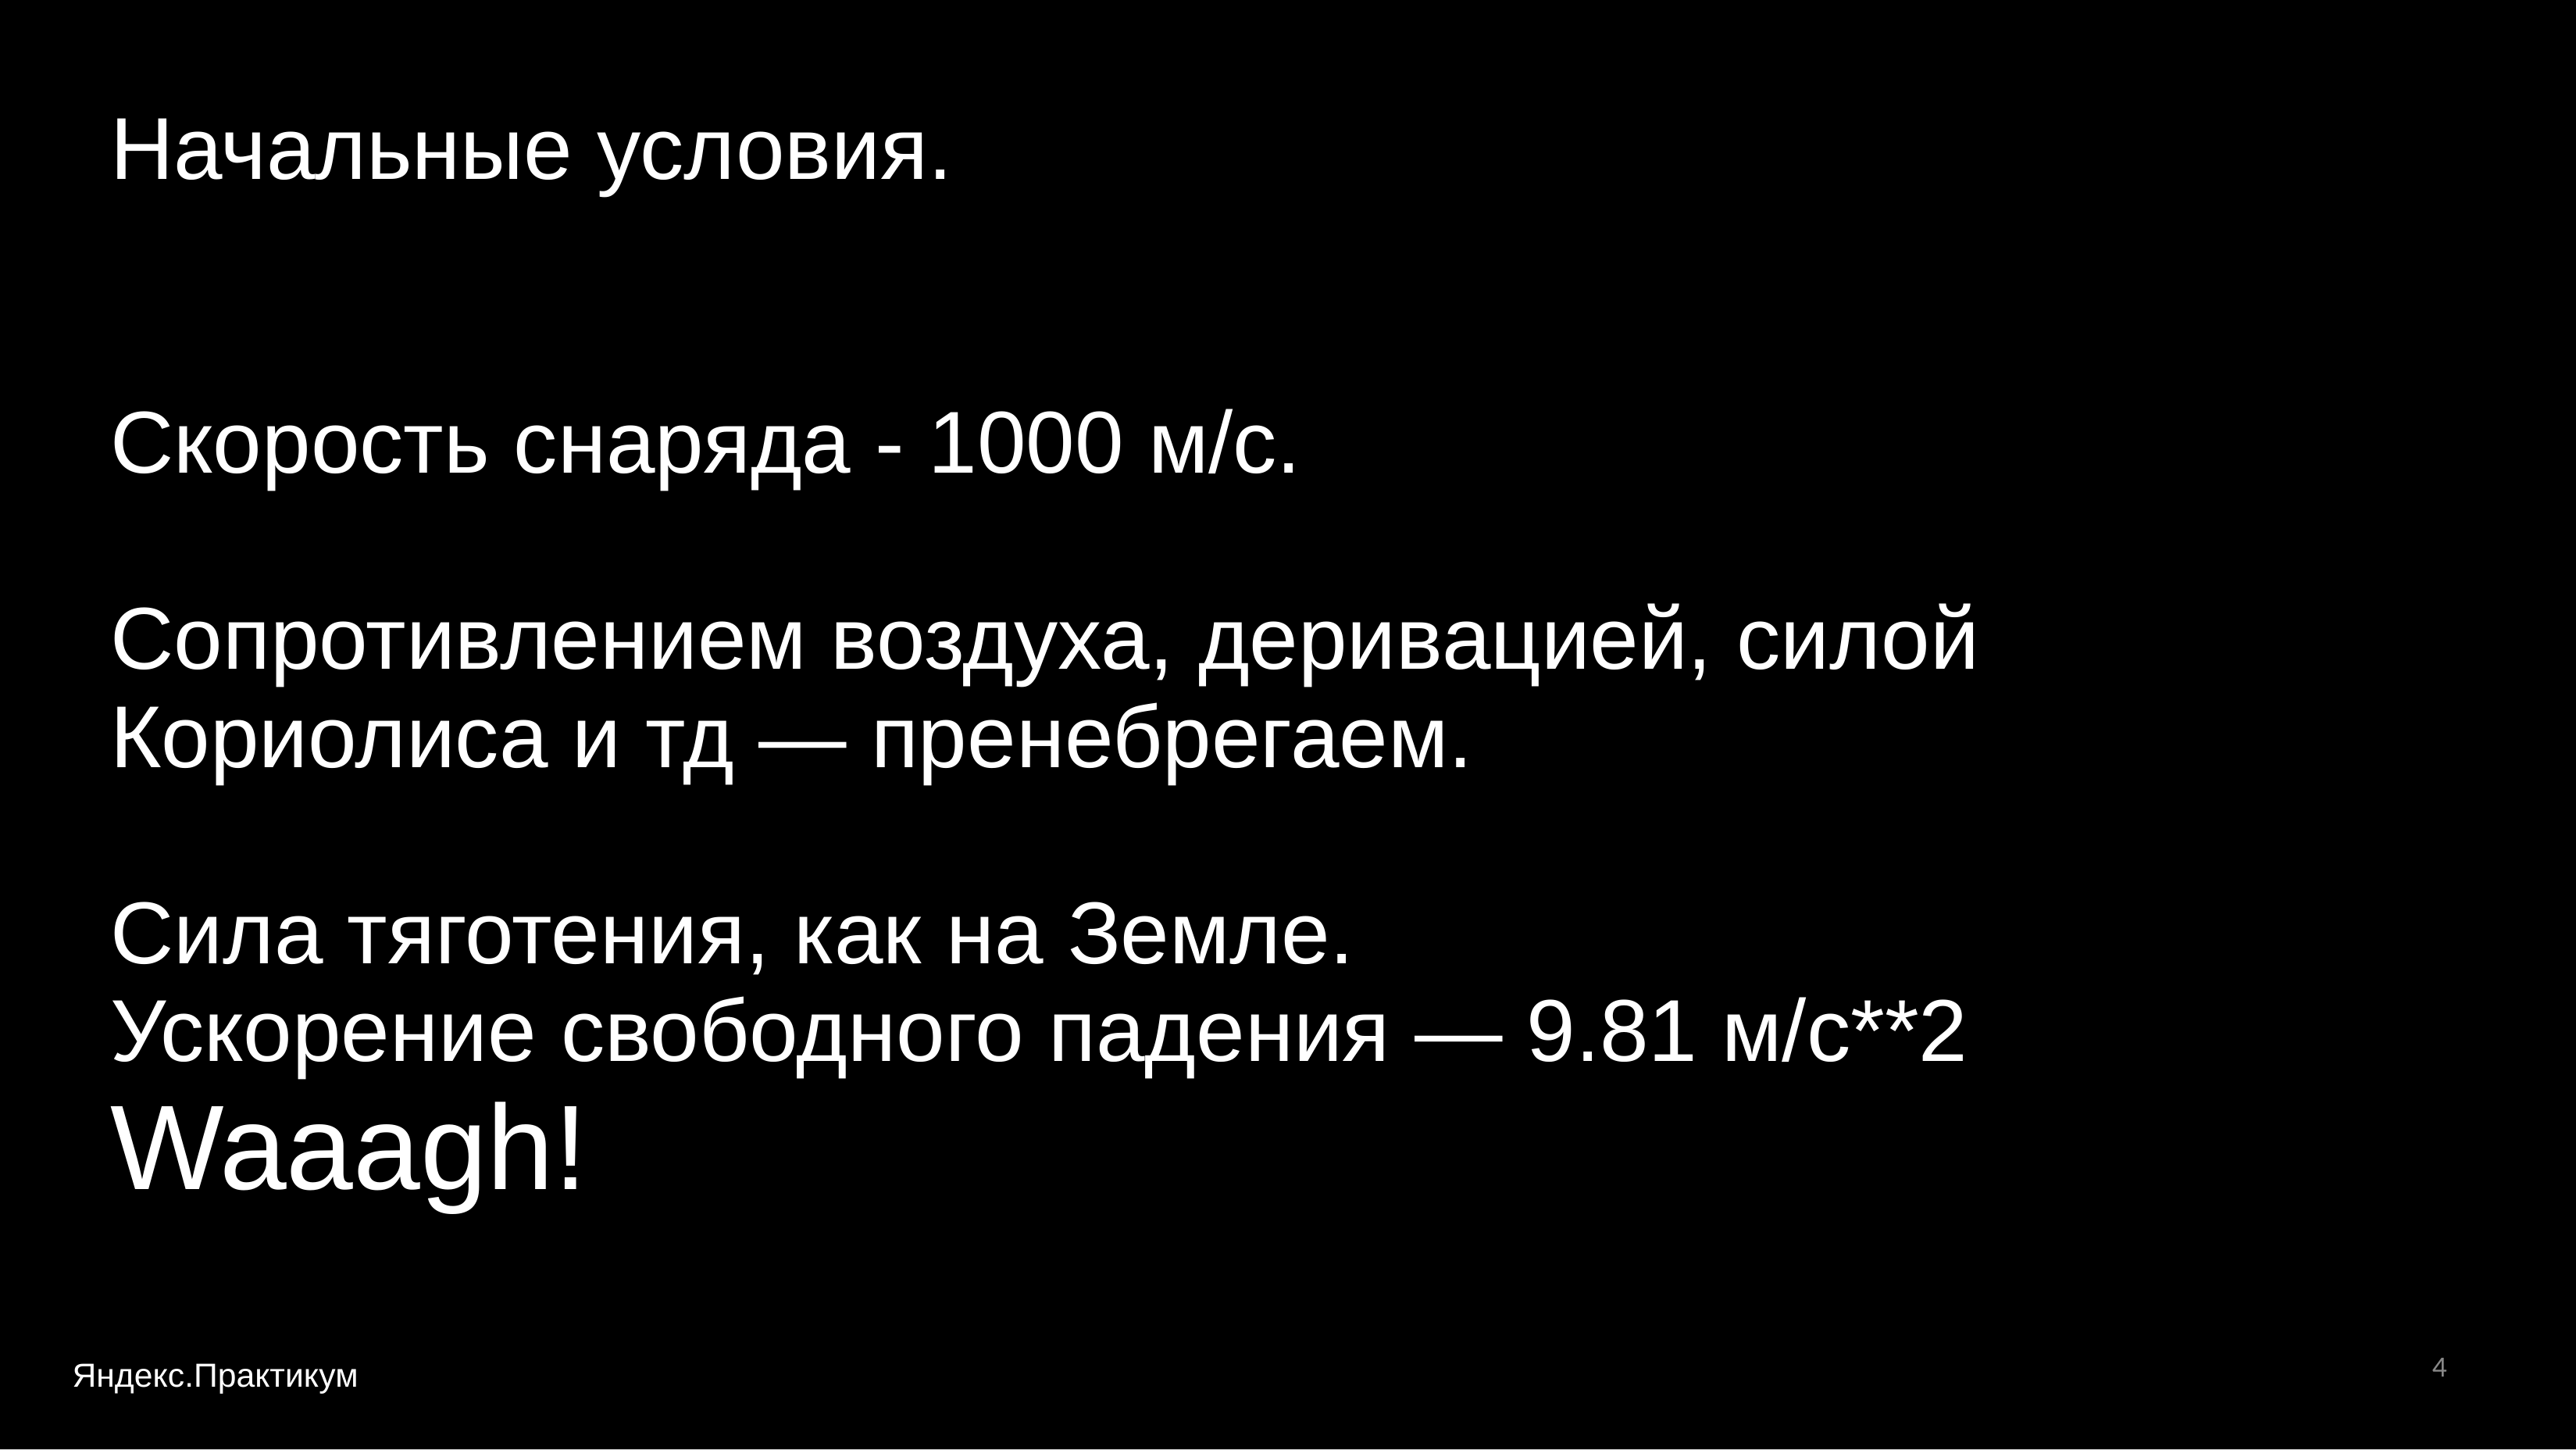

# n
Начальные условия.
Скорость снаряда - 1000 м/с.
Сопротивлением воздуха, деривацией, силой Кориолиса и тд — пренебрегаем.
Сила тяготения, как на Земле.
Ускорение свободного падения — 9.81 м/с**2
Waaagh!
Яндекс.Практикум